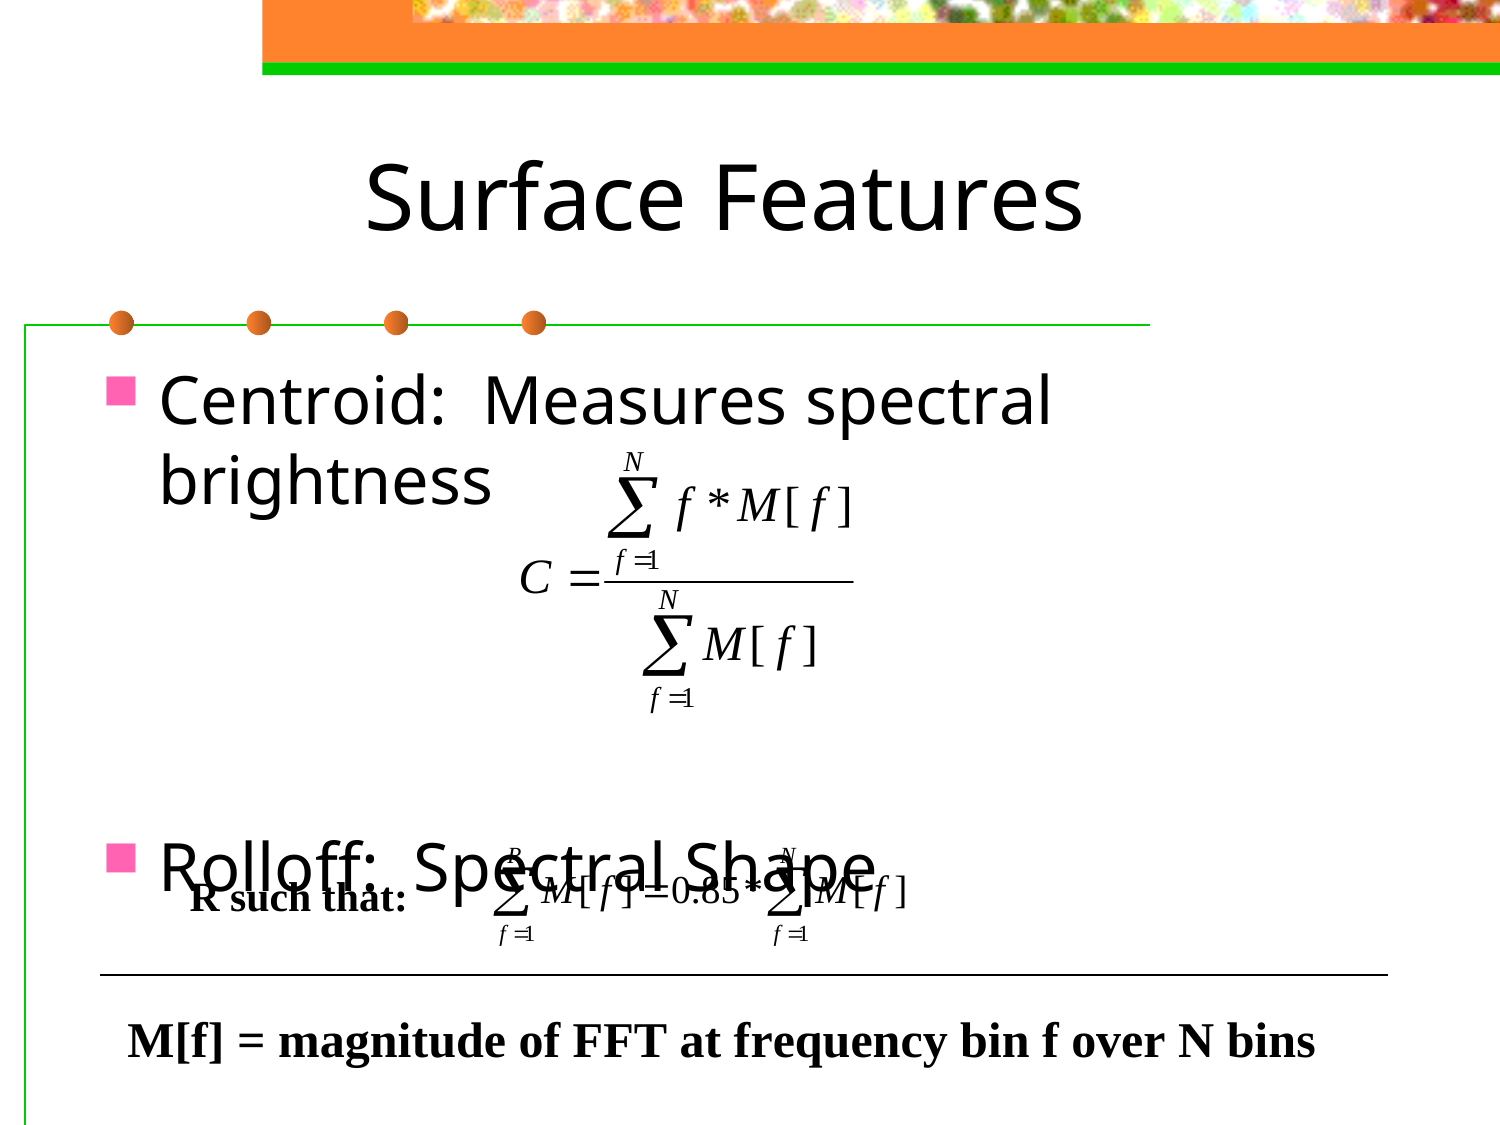

# Surface Features
Centroid: Measures spectral brightness
Rolloff: Spectral Shape
R such that:
M[f] = magnitude of FFT at frequency bin f over N bins